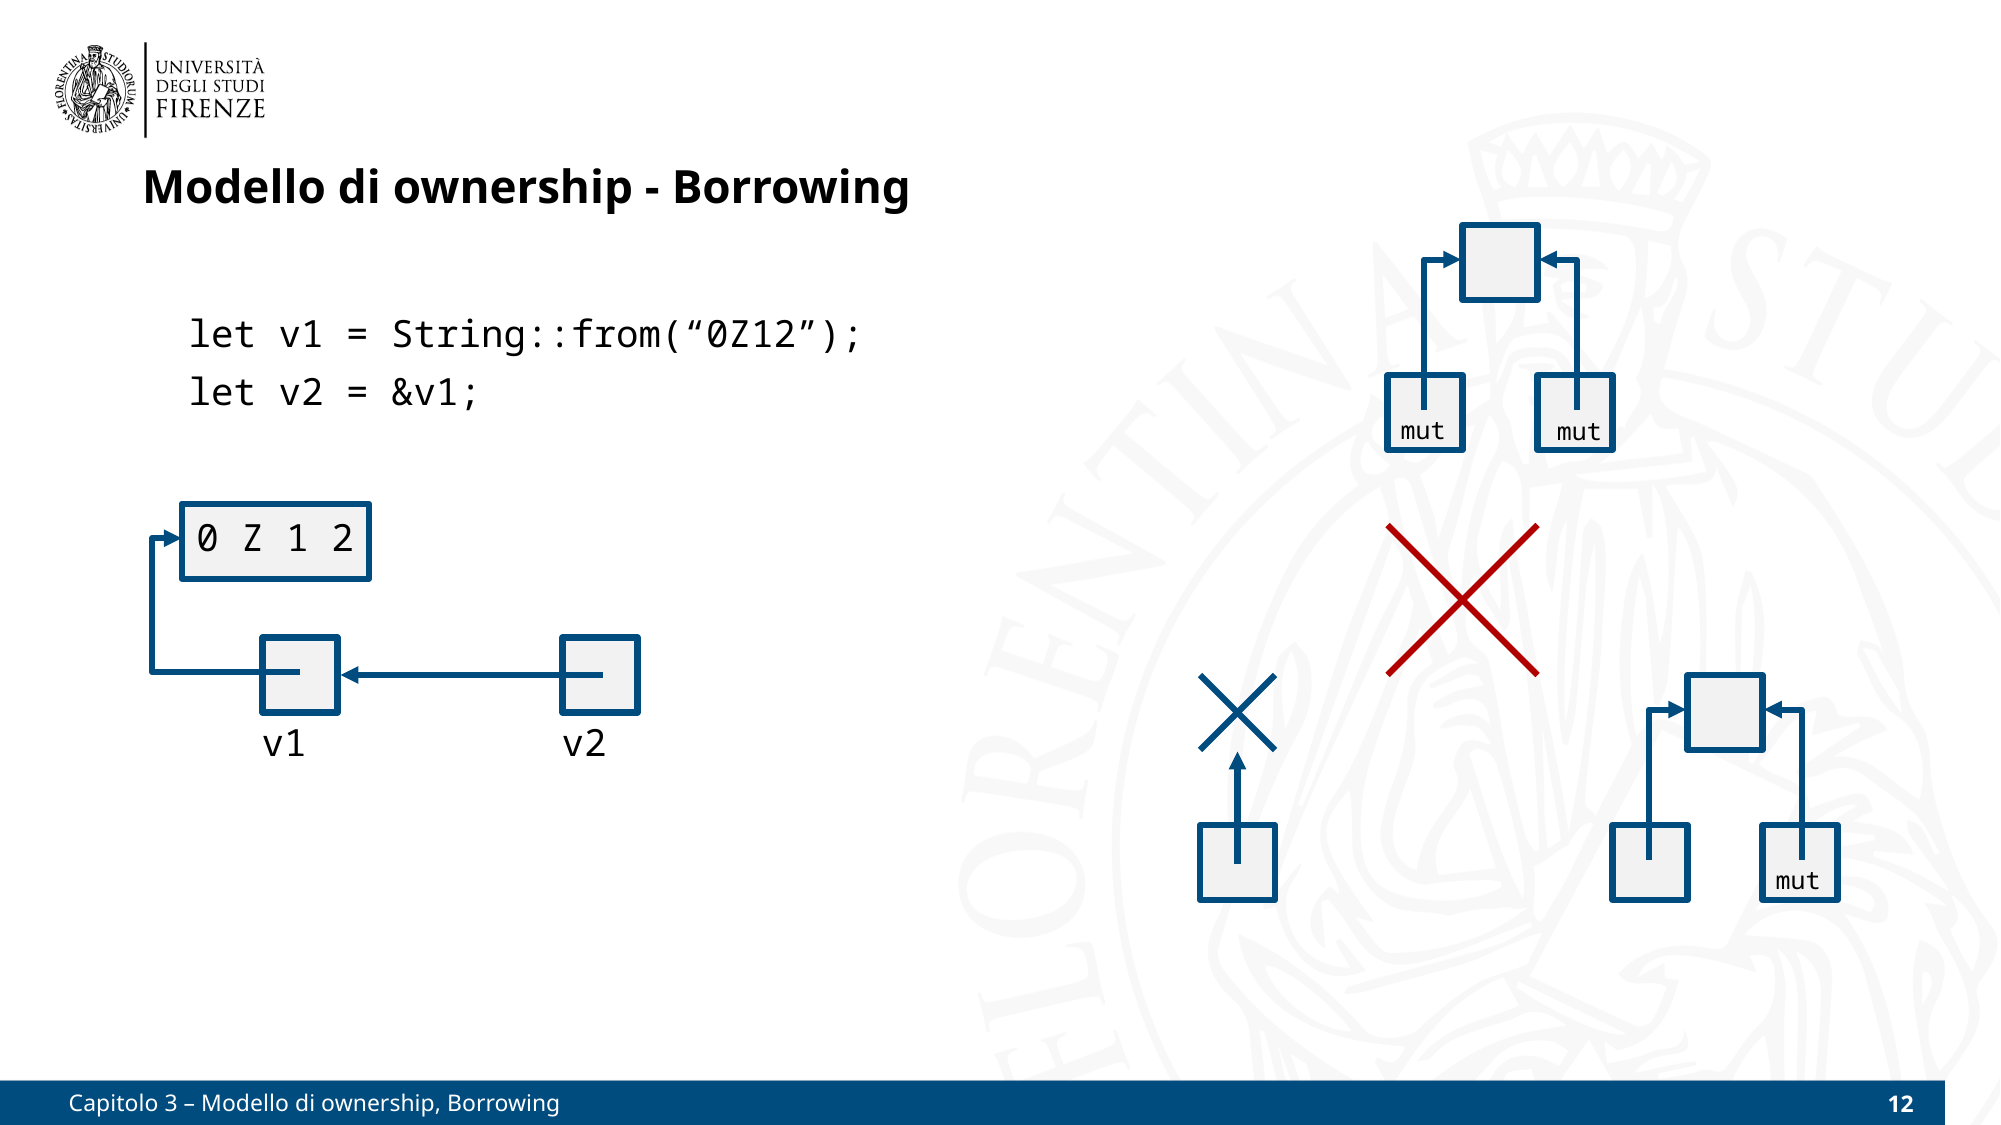

Modello di ownership - Borrowing
let v1 = String::from(“0Z12”);
let v2 = &v1;
mut
mut
0 Z 1 2
v1
v2
mut
# Capitolo 3 – Modello di ownership, Borrowing